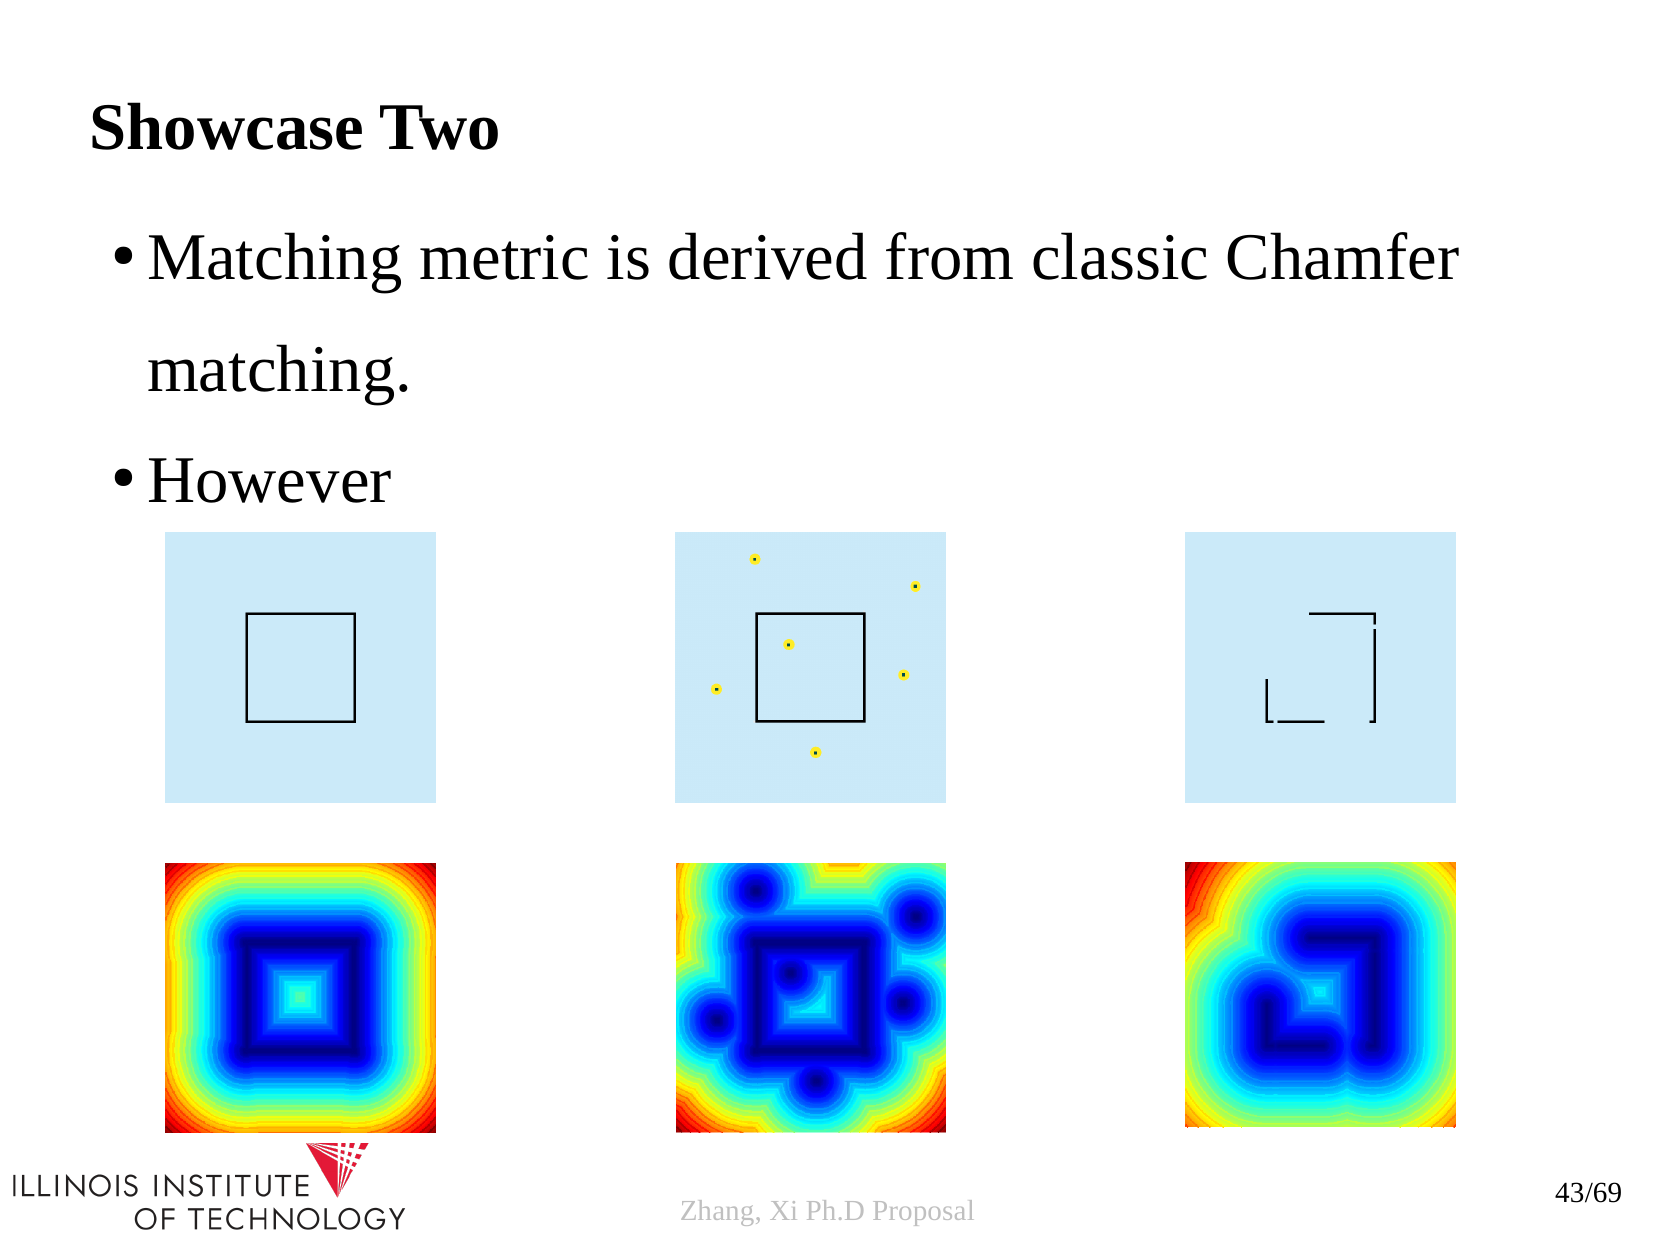

Showcase Two
Matching metric is derived from classic Chamfer matching.
However
43
Zhang, Xi Ph.D Proposal